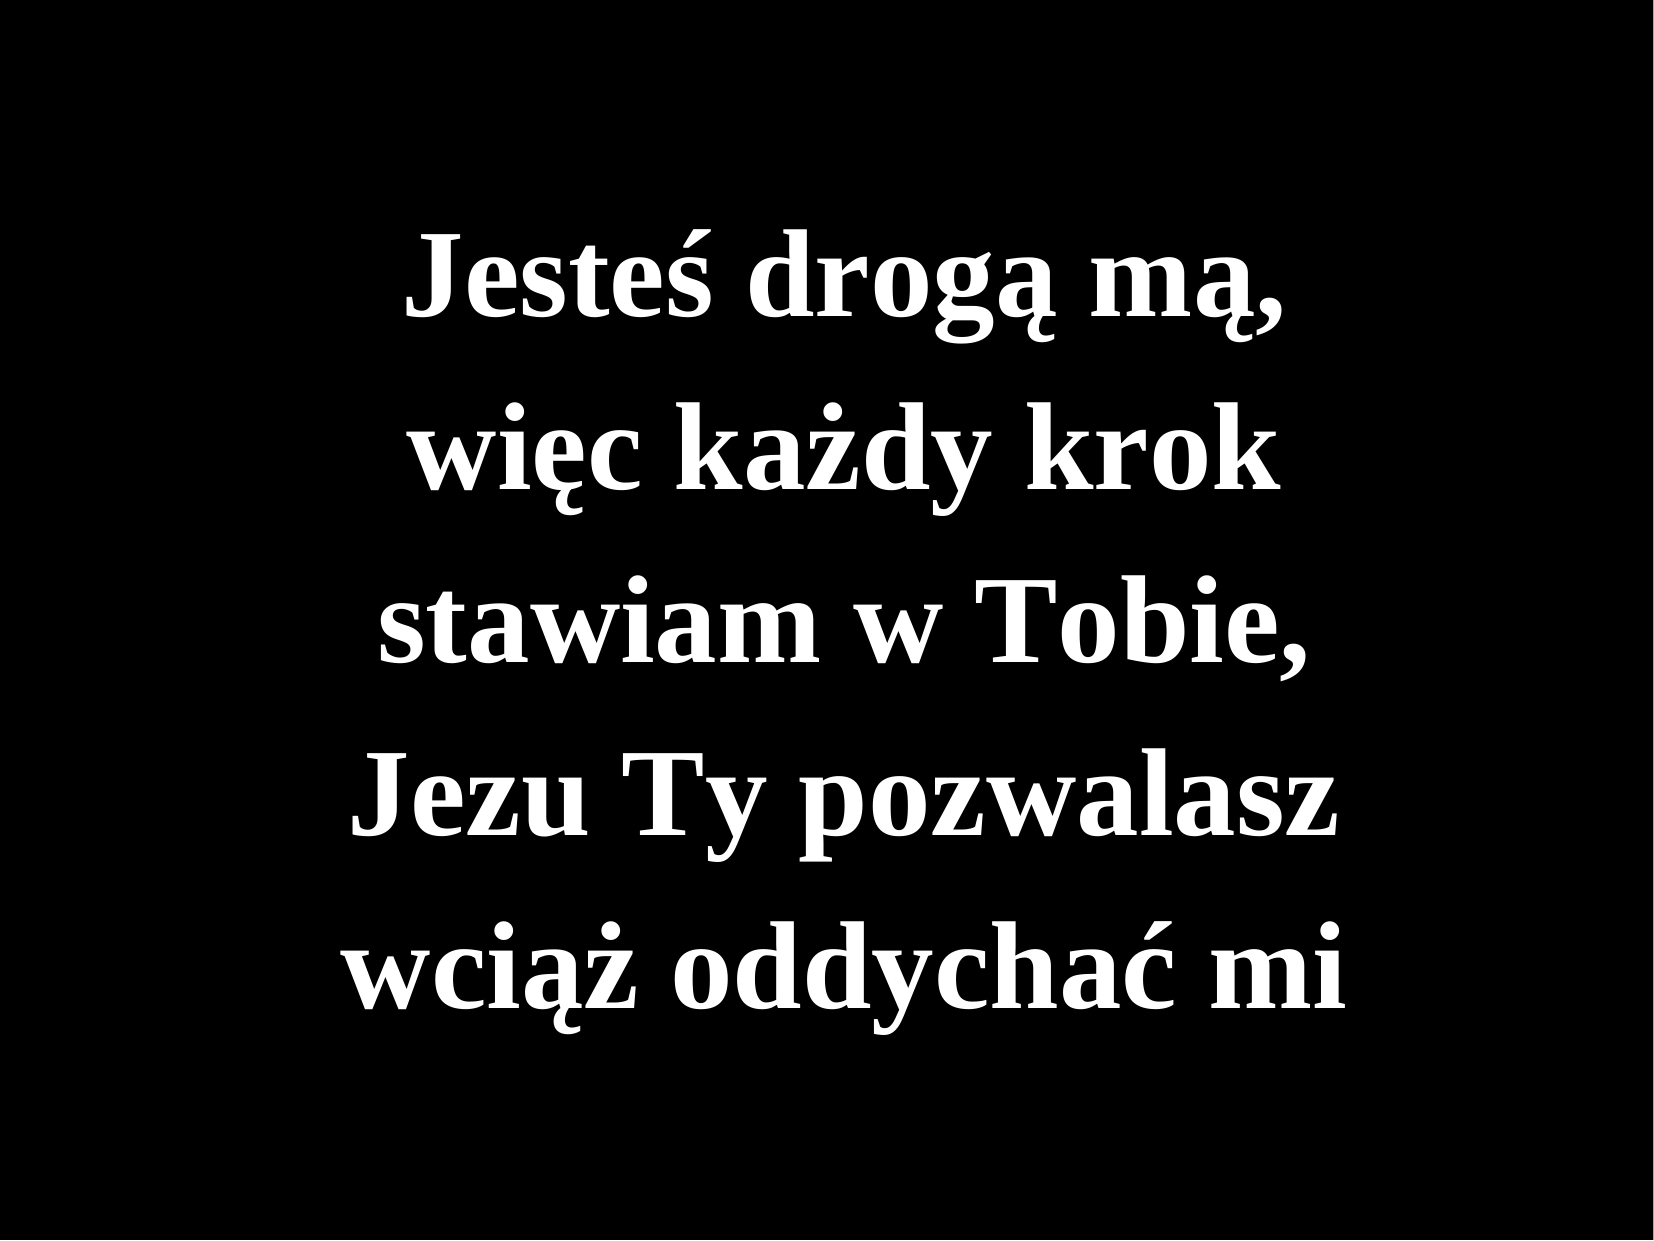

# Jesteś drogą mą,
ppp
więc każdy krok
ppp
stawiam w Tobie,
ppp
Jezu Ty pozwalasz
ppp
wciąż oddychać mi